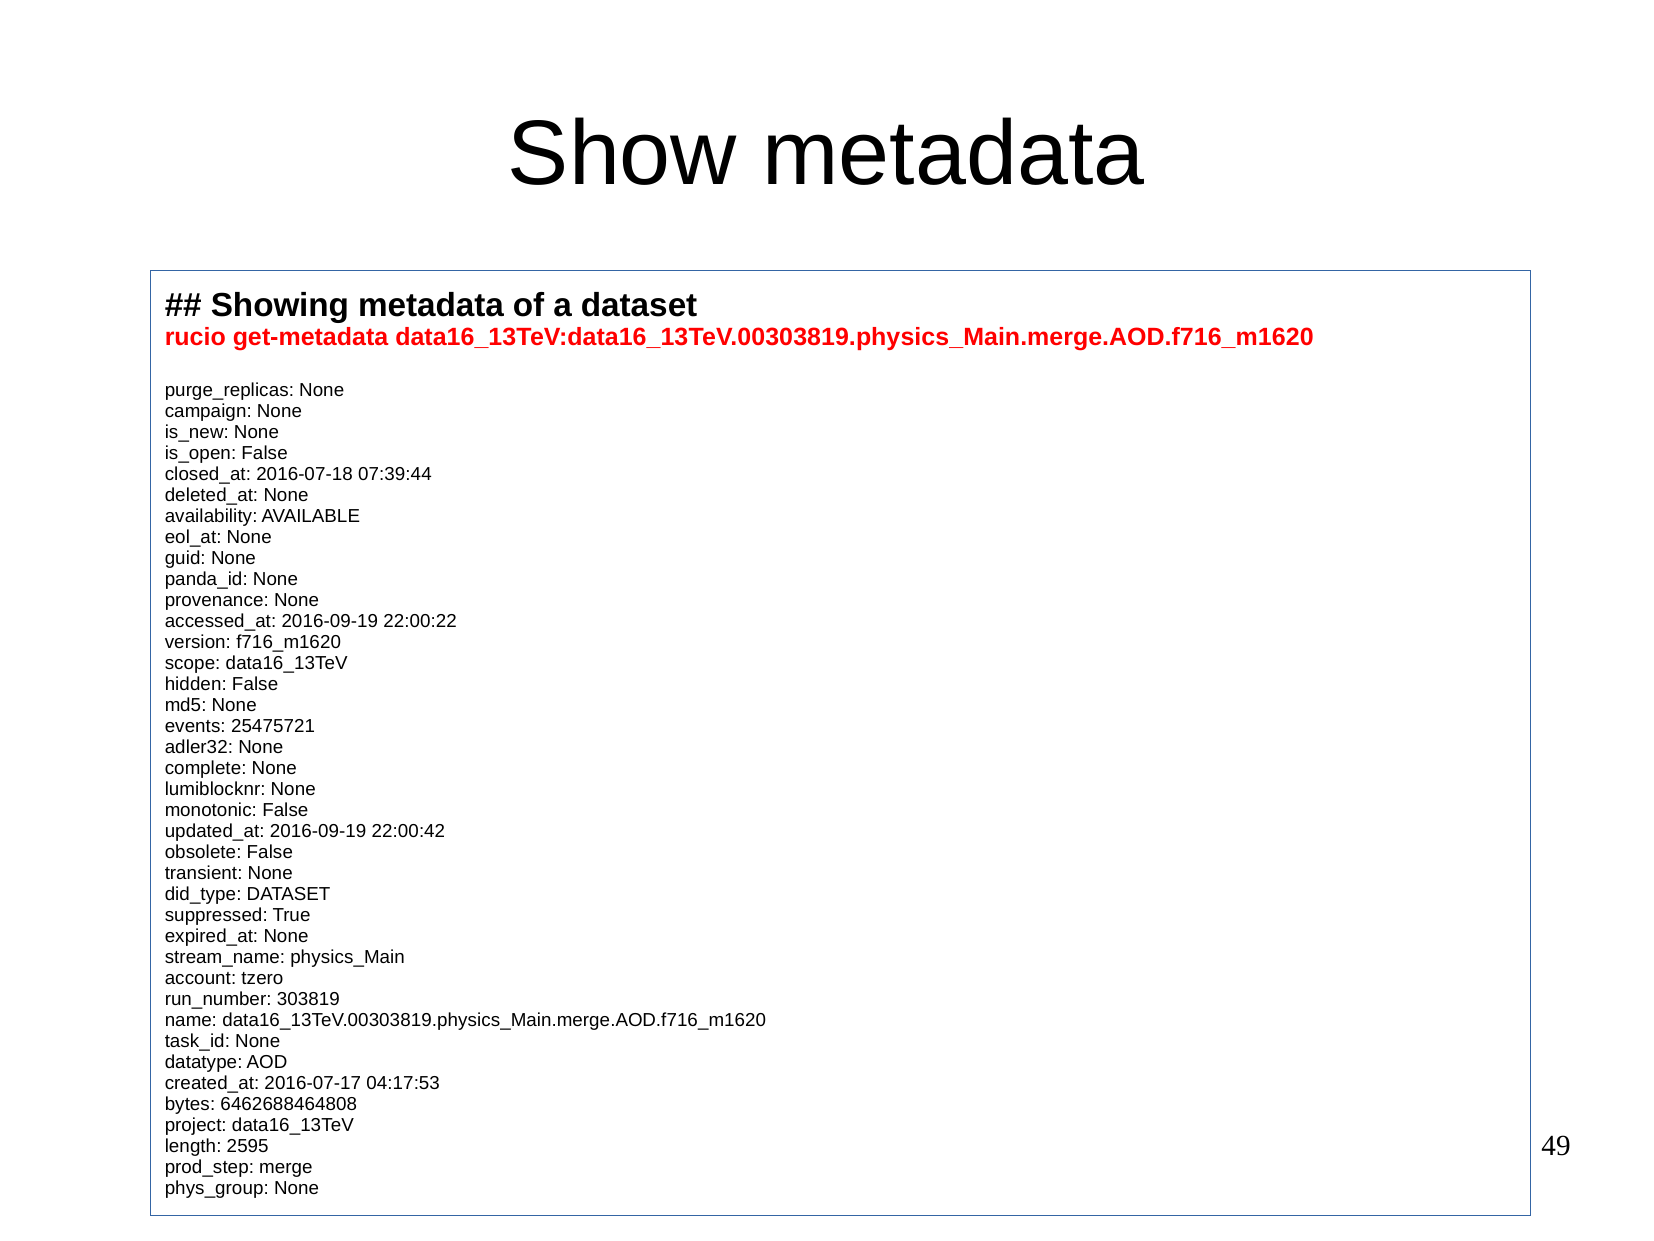

# Show metadata
## Showing metadata of a dataset
rucio get-metadata data16_13TeV:data16_13TeV.00303819.physics_Main.merge.AOD.f716_m1620
purge_replicas: None
campaign: None
is_new: None
is_open: False
closed_at: 2016-07-18 07:39:44
deleted_at: None
availability: AVAILABLE
eol_at: None
guid: None
panda_id: None
provenance: None
accessed_at: 2016-09-19 22:00:22
version: f716_m1620
scope: data16_13TeV
hidden: False
md5: None
events: 25475721
adler32: None
complete: None
lumiblocknr: None
monotonic: False
updated_at: 2016-09-19 22:00:42
obsolete: False
transient: None
did_type: DATASET
suppressed: True
expired_at: None
stream_name: physics_Main
account: tzero
run_number: 303819
name: data16_13TeV.00303819.physics_Main.merge.AOD.f716_m1620
task_id: None
datatype: AOD
created_at: 2016-07-17 04:17:53
bytes: 6462688464808
project: data16_13TeV
length: 2595
prod_step: merge
phys_group: None
Practical Parallel Computing - Sose18
49